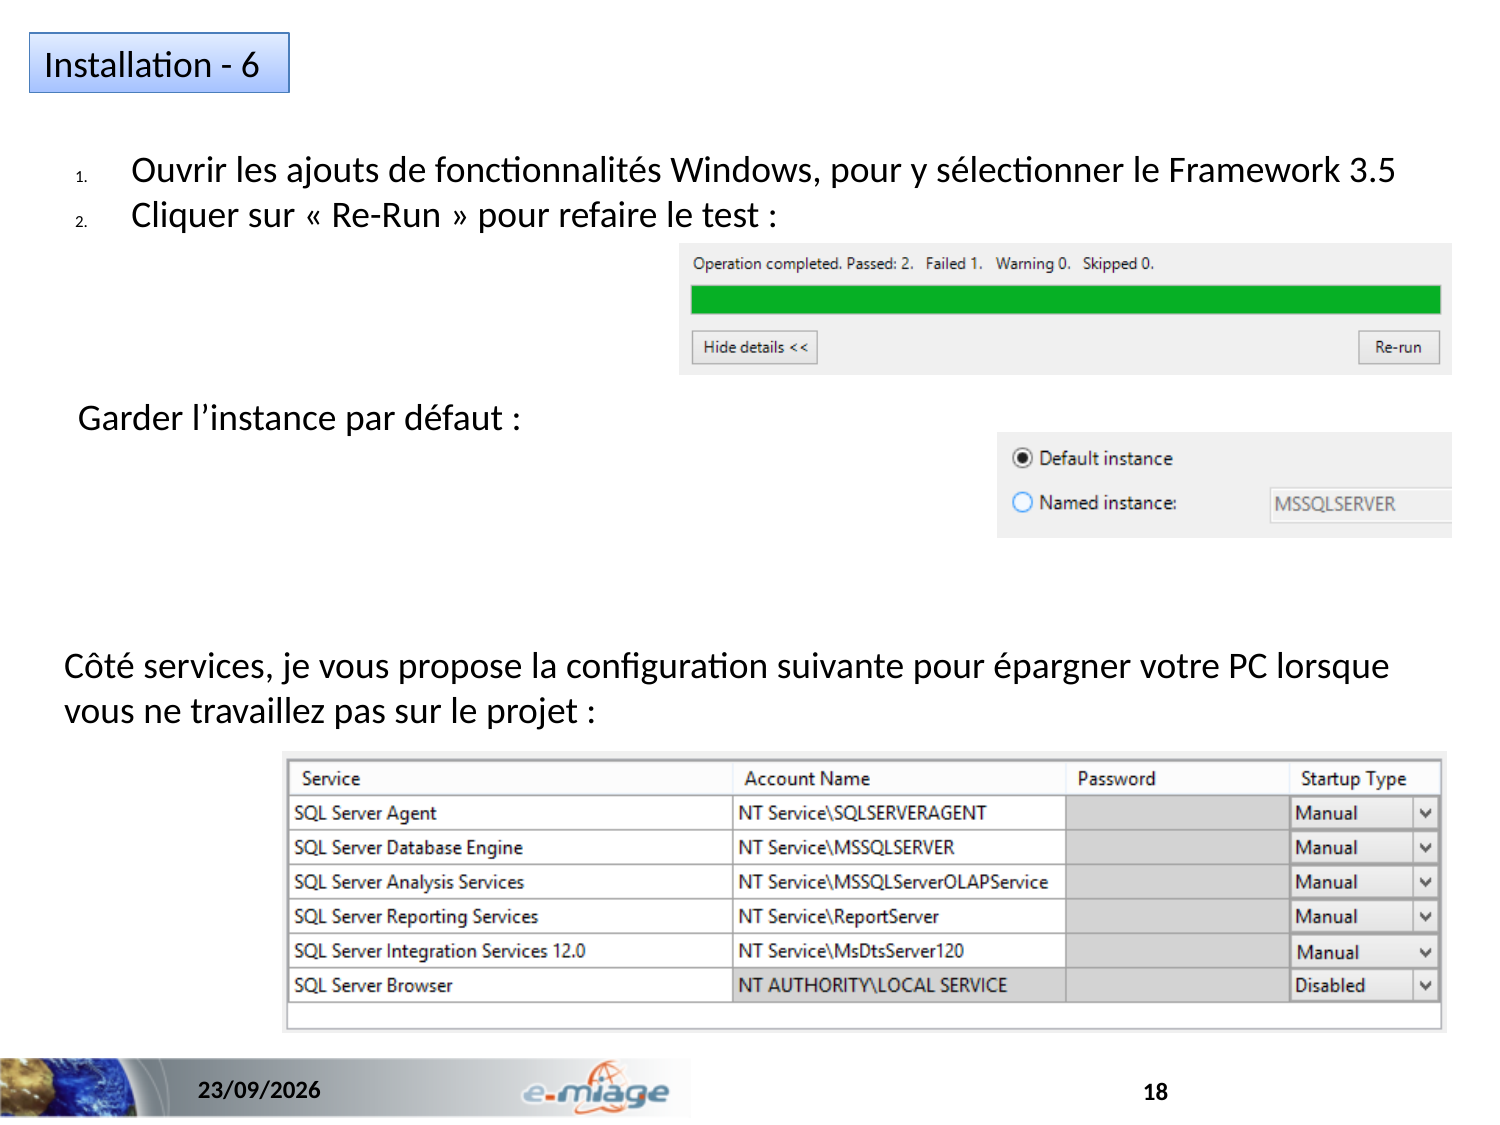

Installation - 6
Ouvrir les ajouts de fonctionnalités Windows, pour y sélectionner le Framework 3.5
Cliquer sur « Re-Run » pour refaire le test :
Garder l’instance par défaut :
Côté services, je vous propose la configuration suivante pour épargner votre PC lorsque vous ne travaillez pas sur le projet :